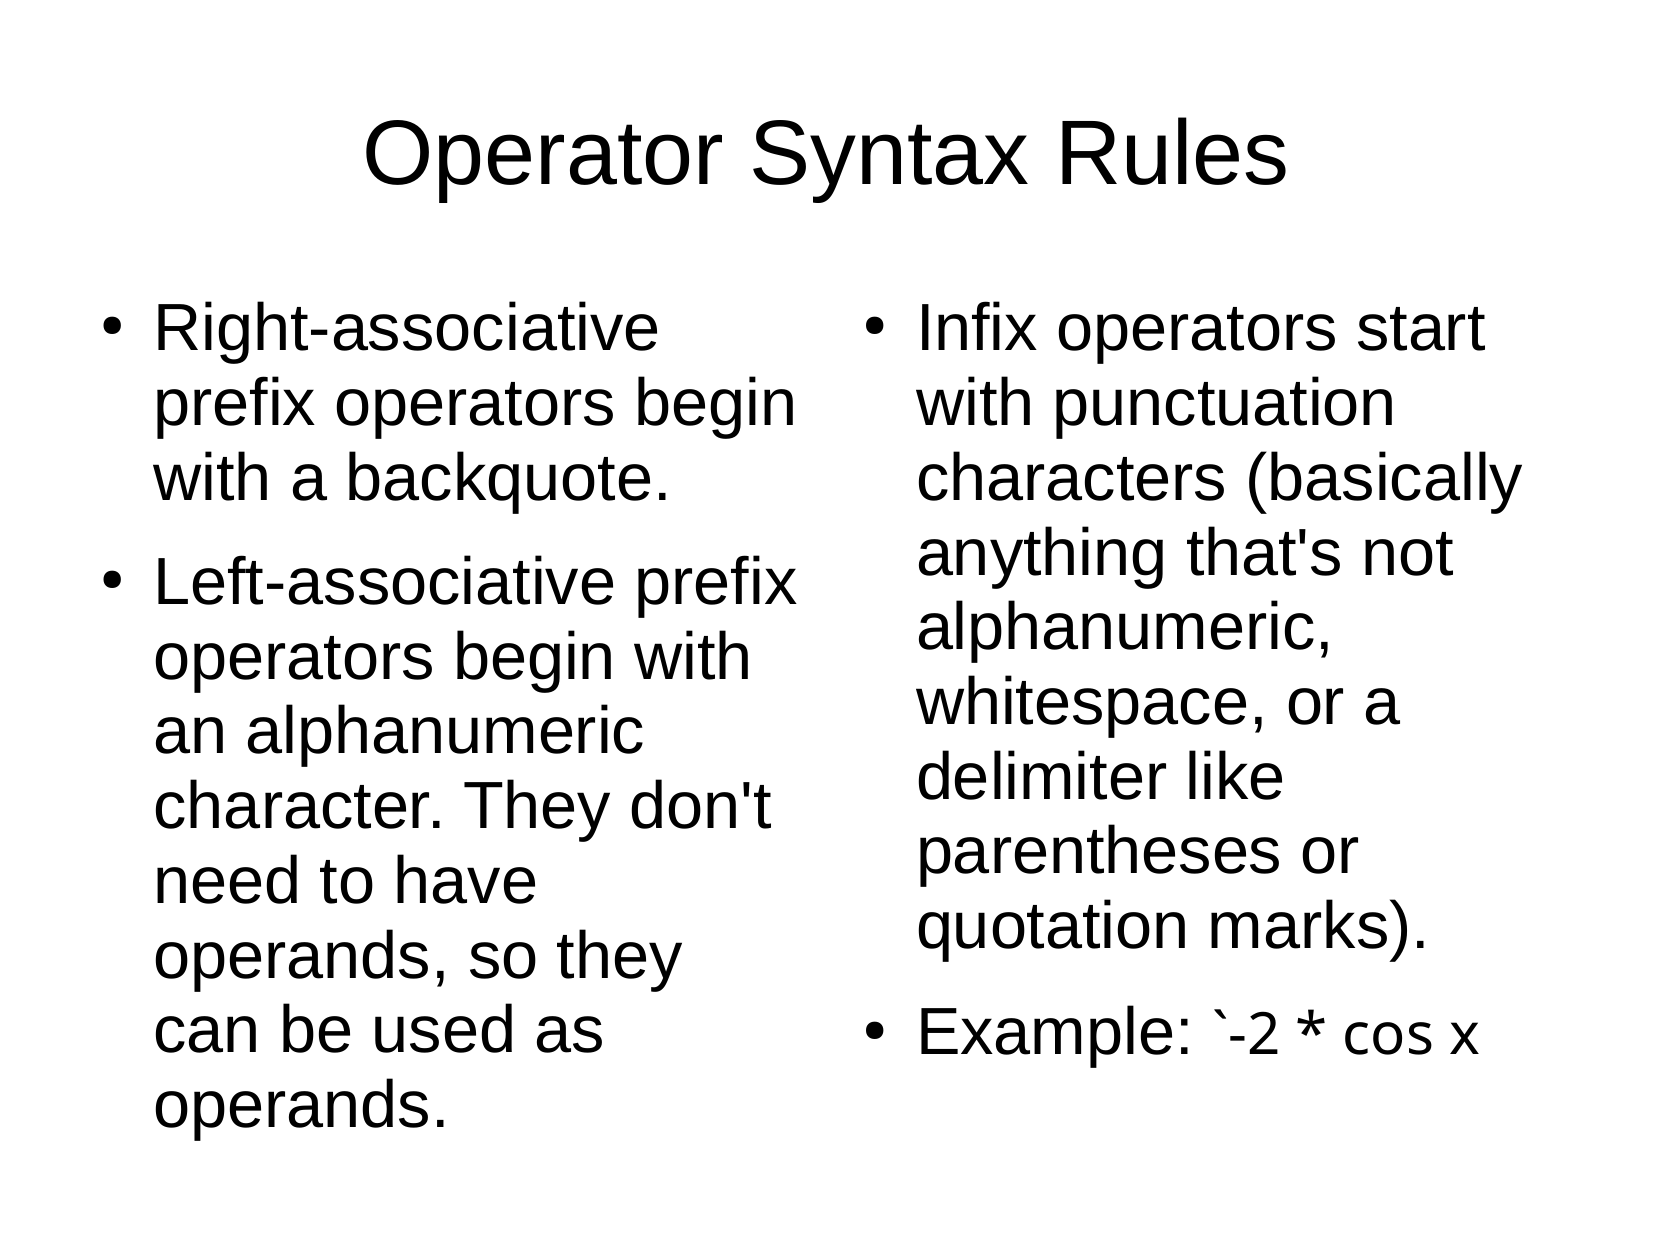

# Operator Syntax Rules
Right-associative prefix operators begin with a backquote.
Left-associative prefix operators begin with an alphanumeric character. They don't need to have operands, so they can be used as operands.
Infix operators start with punctuation characters (basically anything that's not alphanumeric, whitespace, or a delimiter like parentheses or quotation marks).
Example: `-2 * cos x